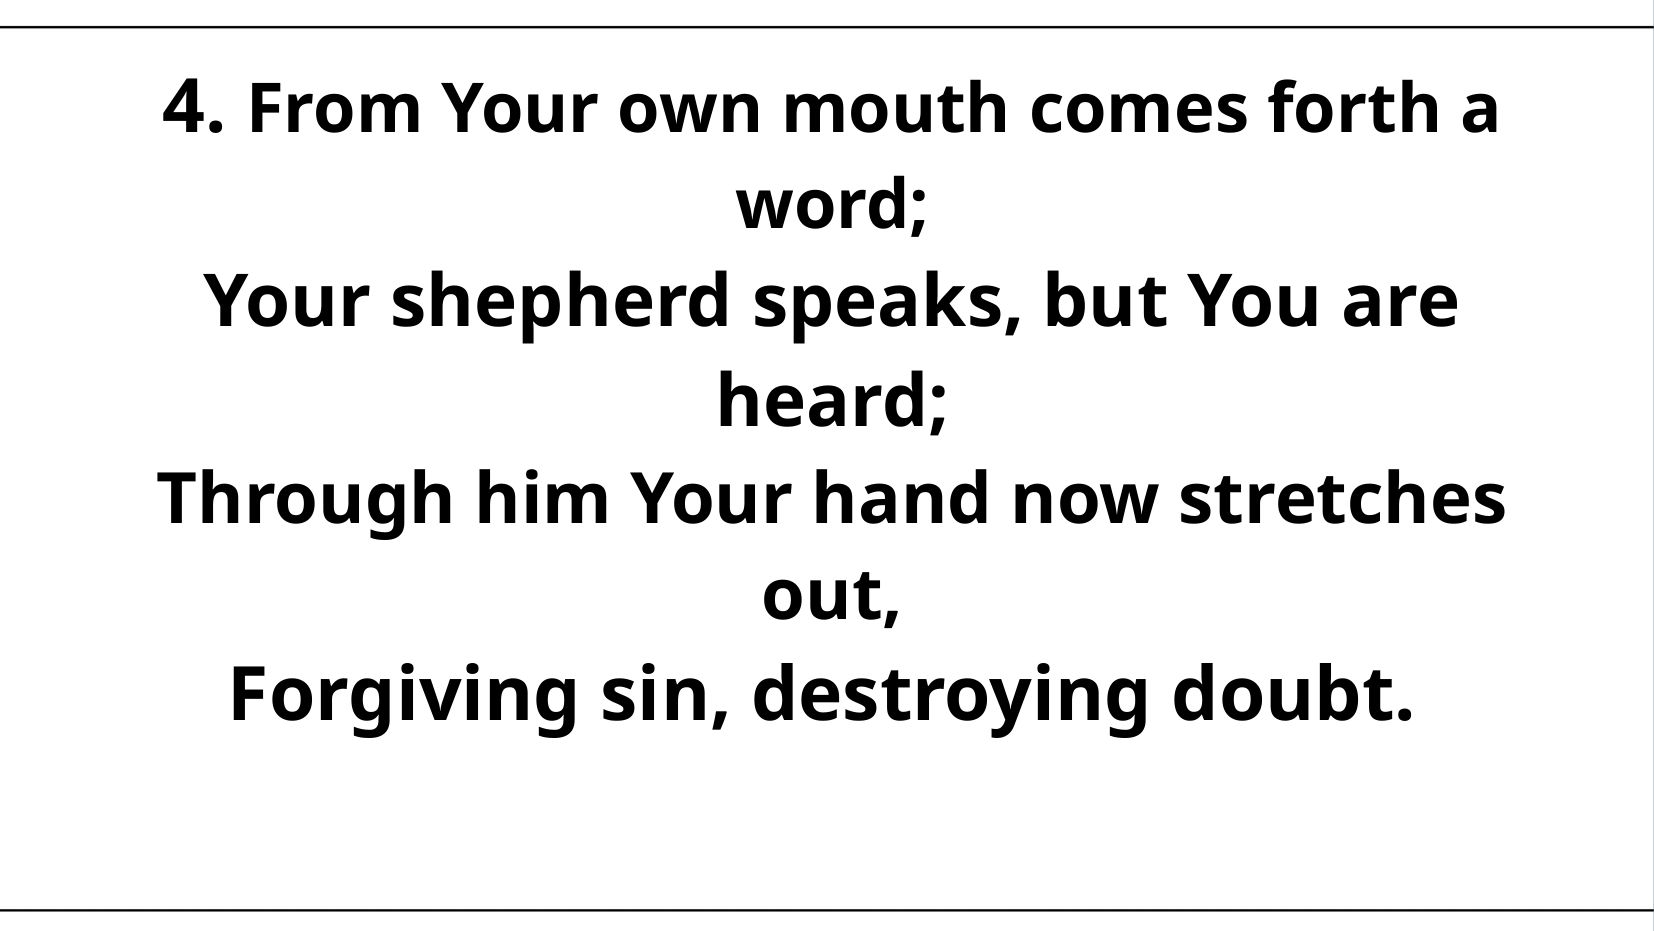

4. From Your own mouth comes forth a word;
Your shepherd speaks, but You are heard;
Through him Your hand now stretches out,
Forgiving sin, destroying doubt.